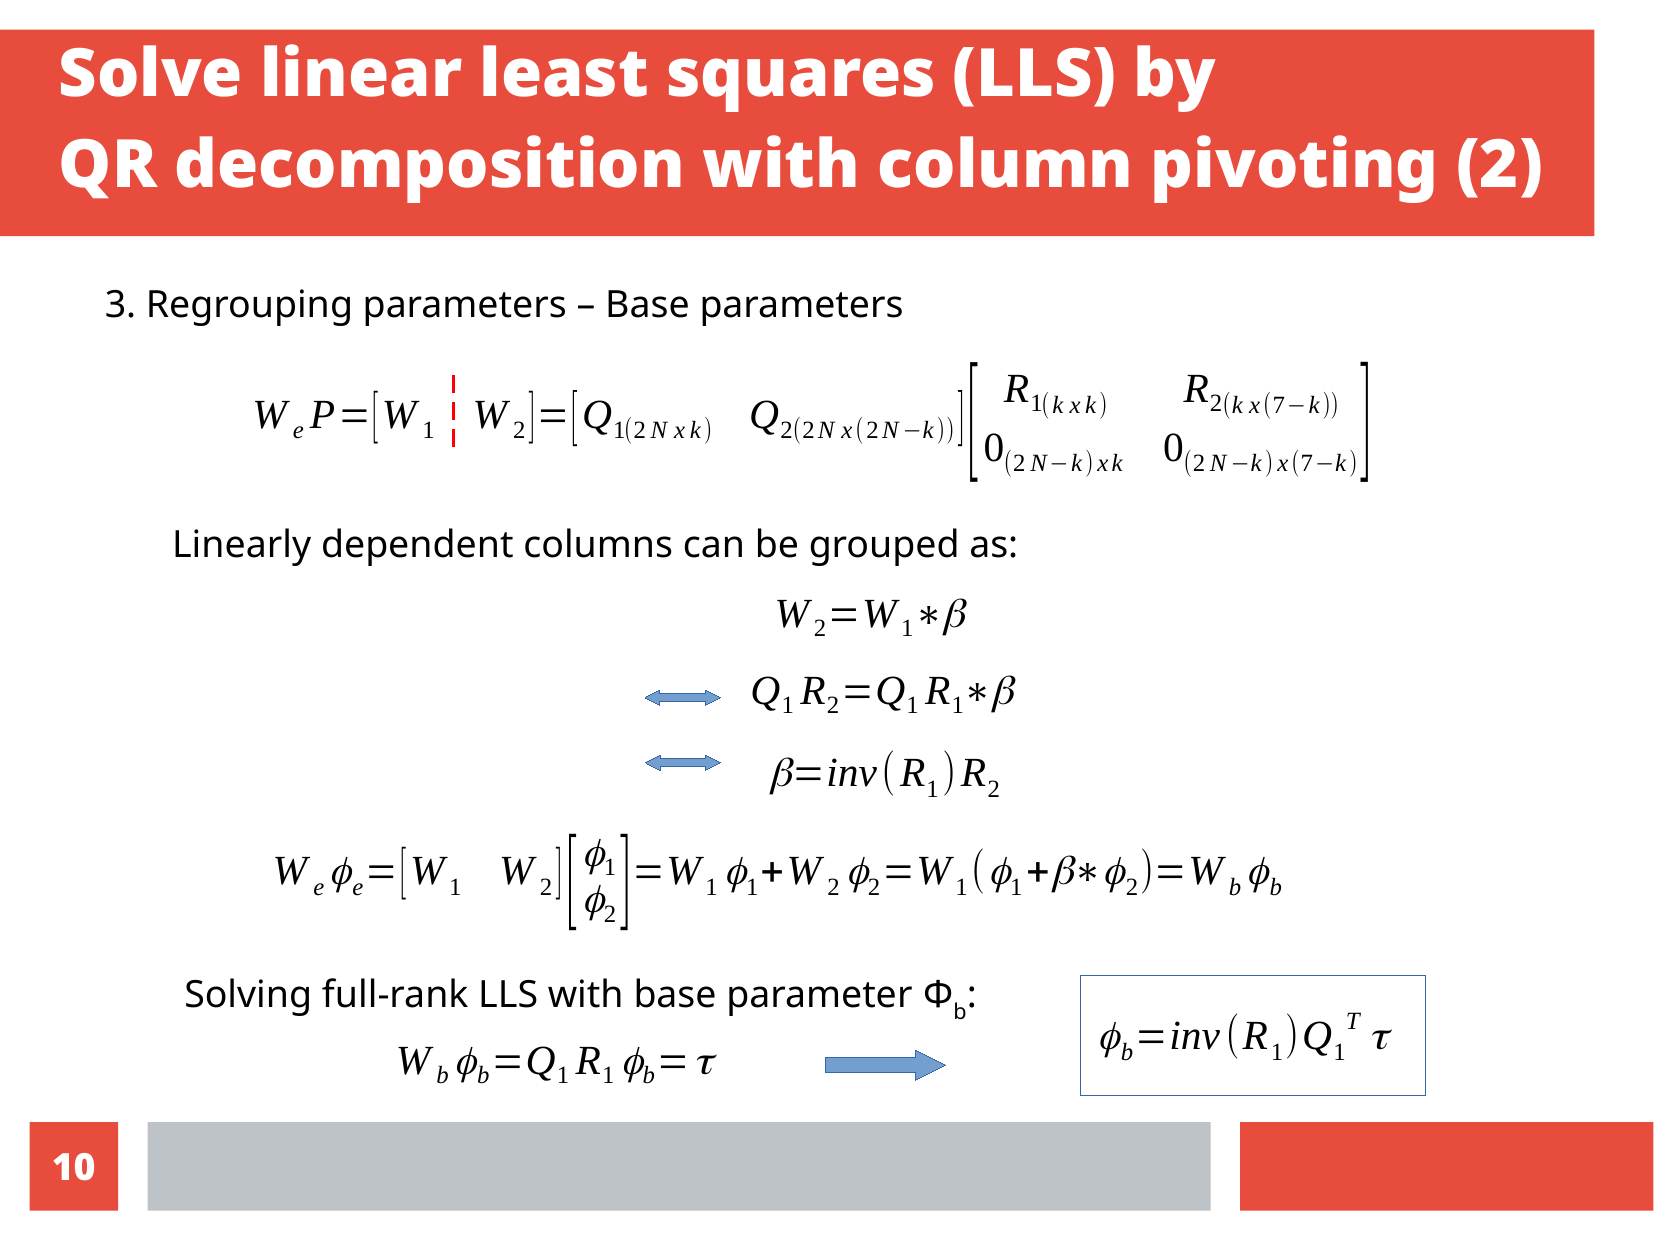

# Solve linear least squares (LLS) by QR decomposition with column pivoting (2)
3. Regrouping parameters – Base parameters
Linearly dependent columns can be grouped as:
Solving full-rank LLS with base parameter Φb:
10